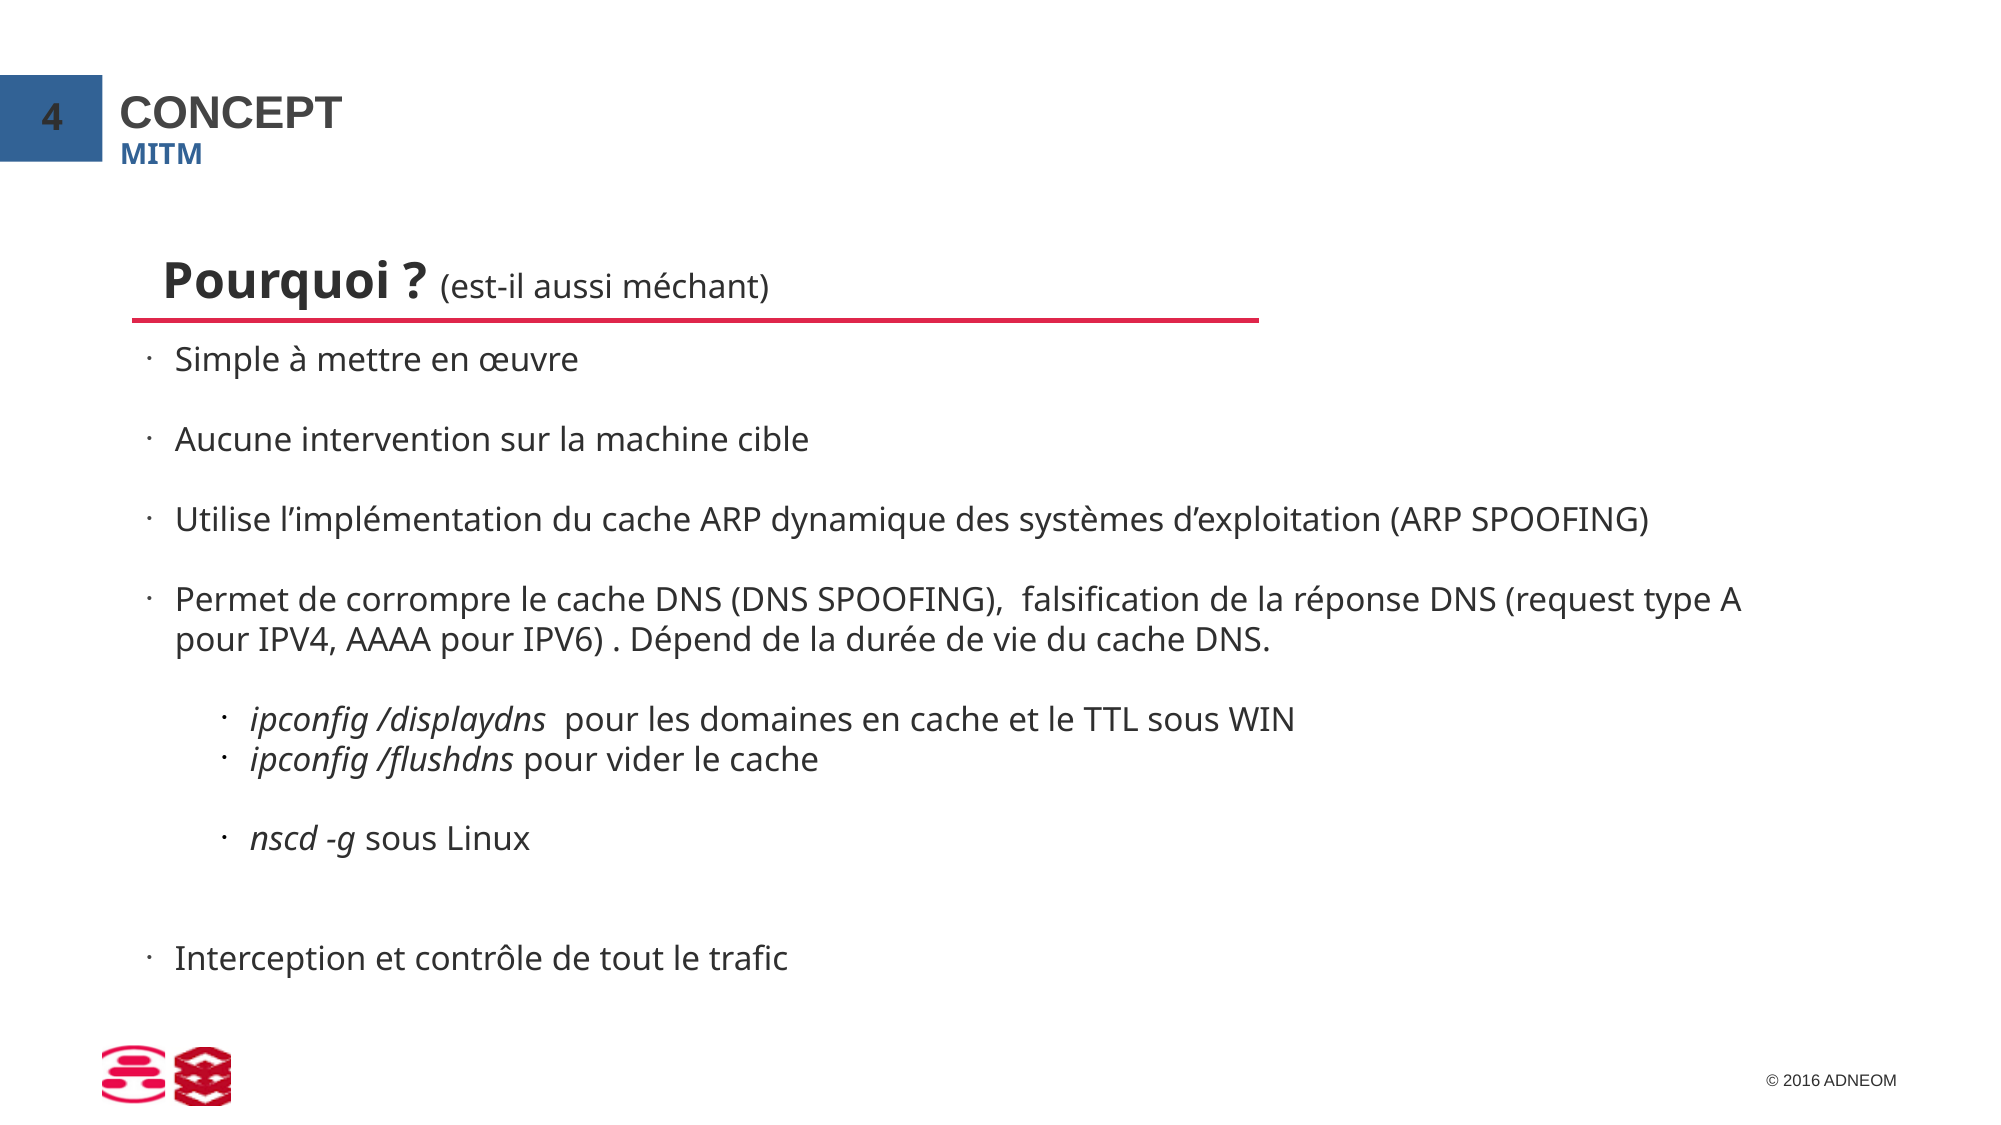

# CONCEPT
MITM
Pourquoi ? (est-il aussi méchant)
Simple à mettre en œuvre
Aucune intervention sur la machine cible
Utilise l’implémentation du cache ARP dynamique des systèmes d’exploitation (ARP SPOOFING)
Permet de corrompre le cache DNS (DNS SPOOFING), falsification de la réponse DNS (request type A pour IPV4, AAAA pour IPV6) . Dépend de la durée de vie du cache DNS.
ipconfig /displaydns pour les domaines en cache et le TTL sous WIN
ipconfig /flushdns pour vider le cache
nscd -g sous Linux
Interception et contrôle de tout le trafic